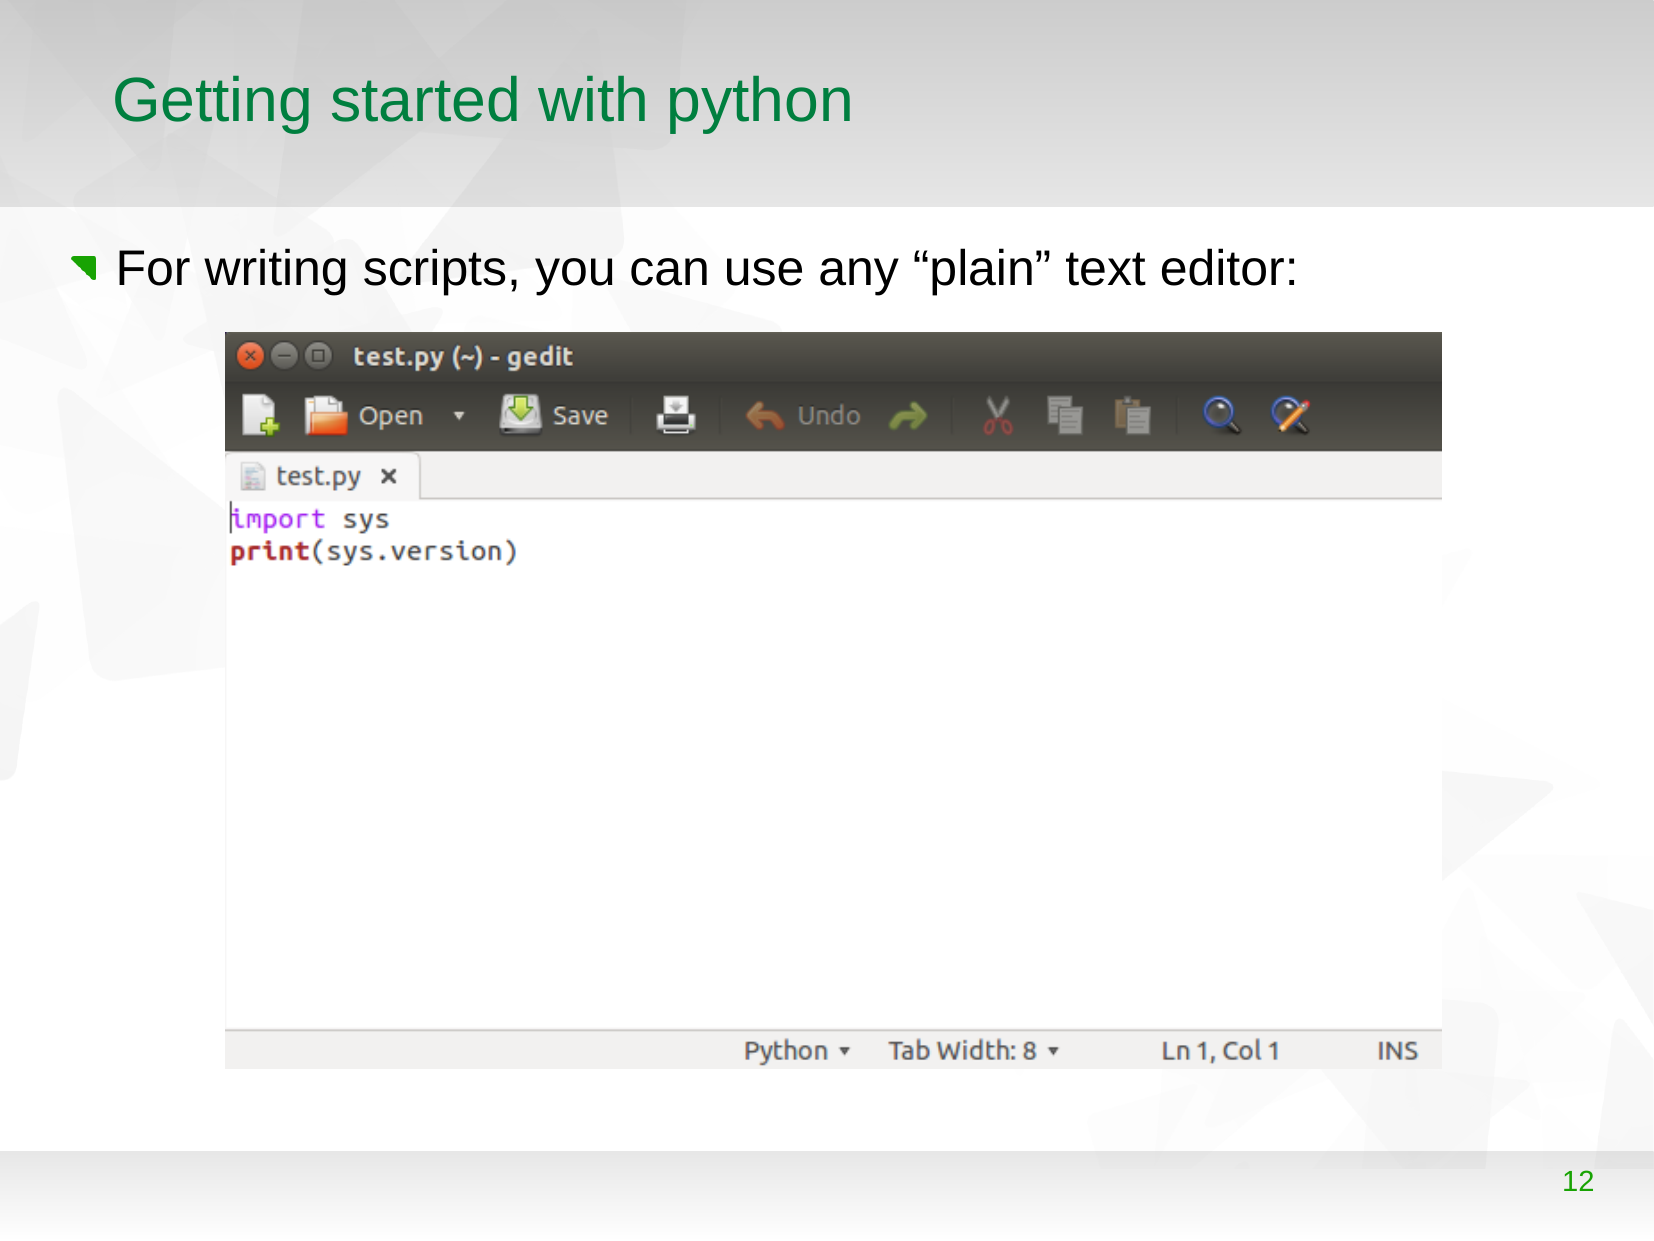

Getting started with python
For writing scripts, you can use any “plain” text editor:
12